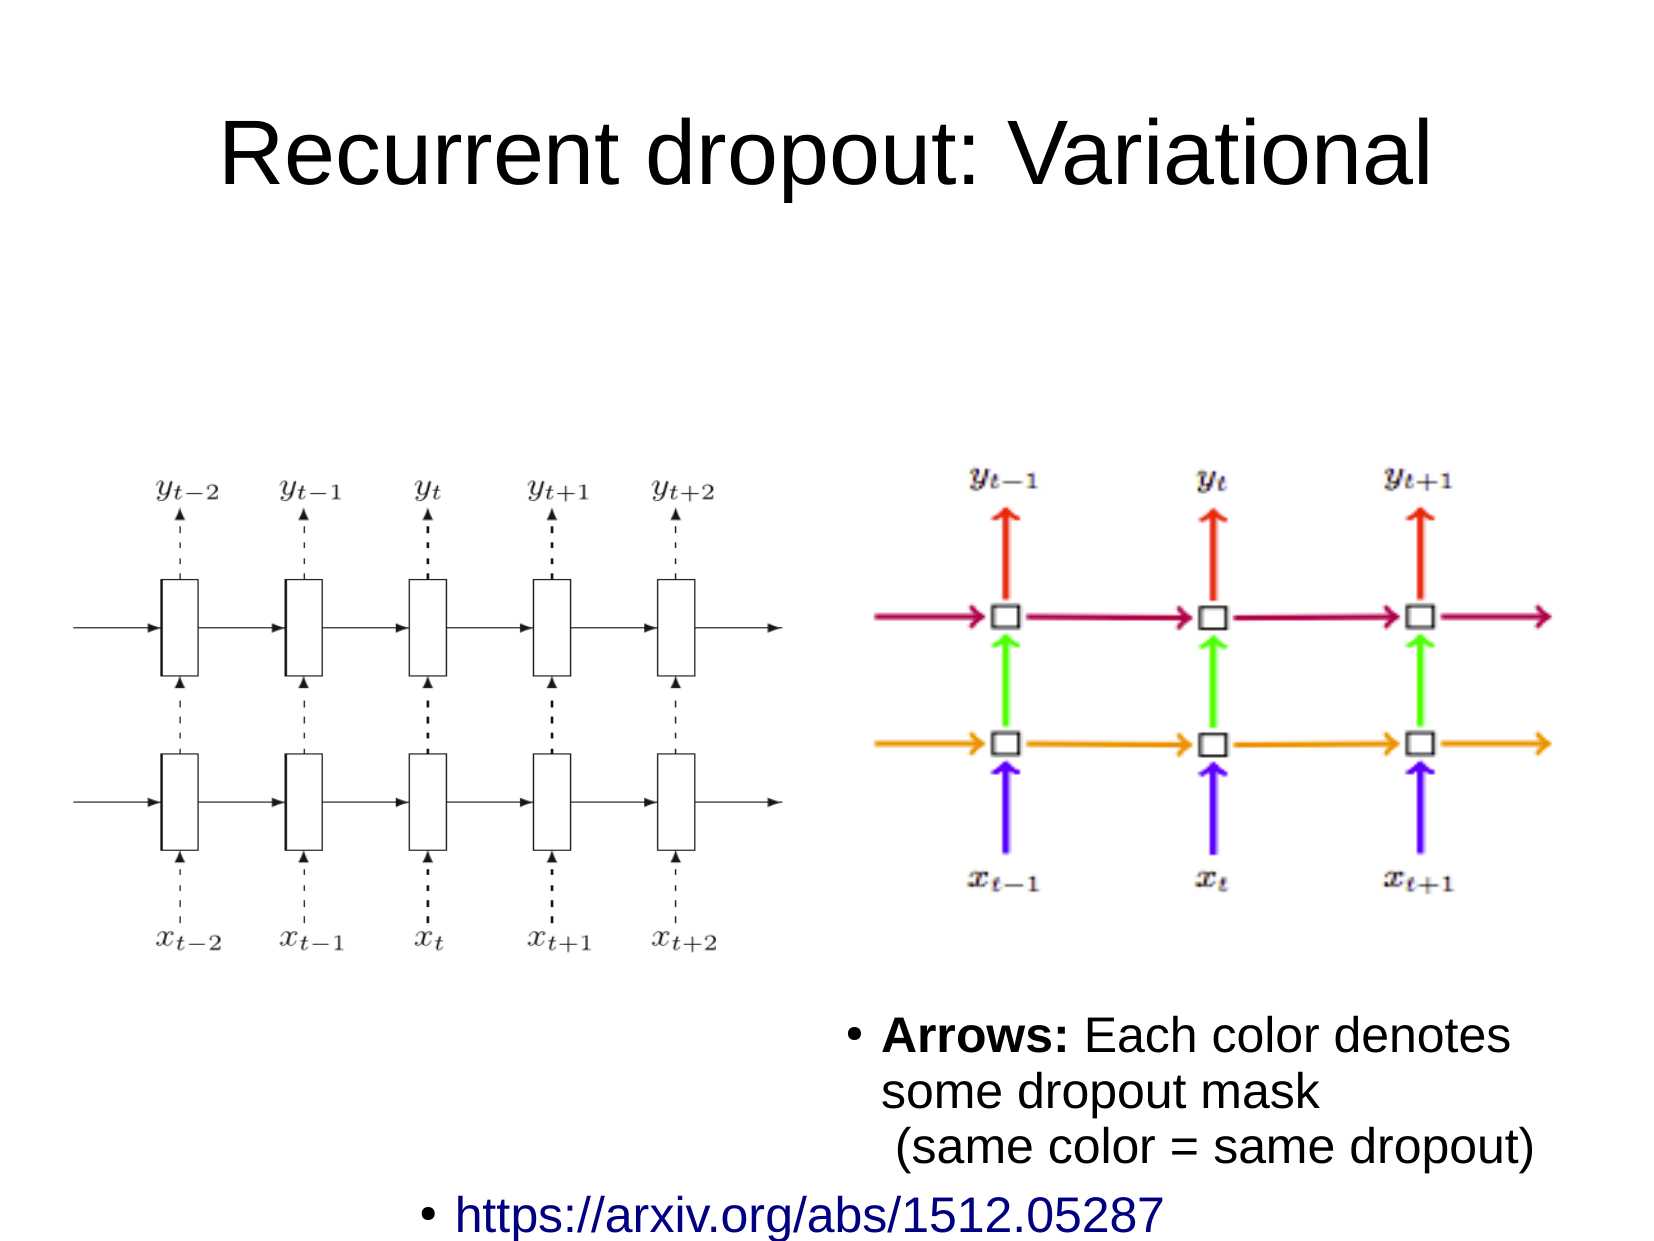

# Recurrent dropout: Variational
Arrows: Each color denotes some dropout mask
 (same color = same dropout)
https://arxiv.org/abs/1512.05287